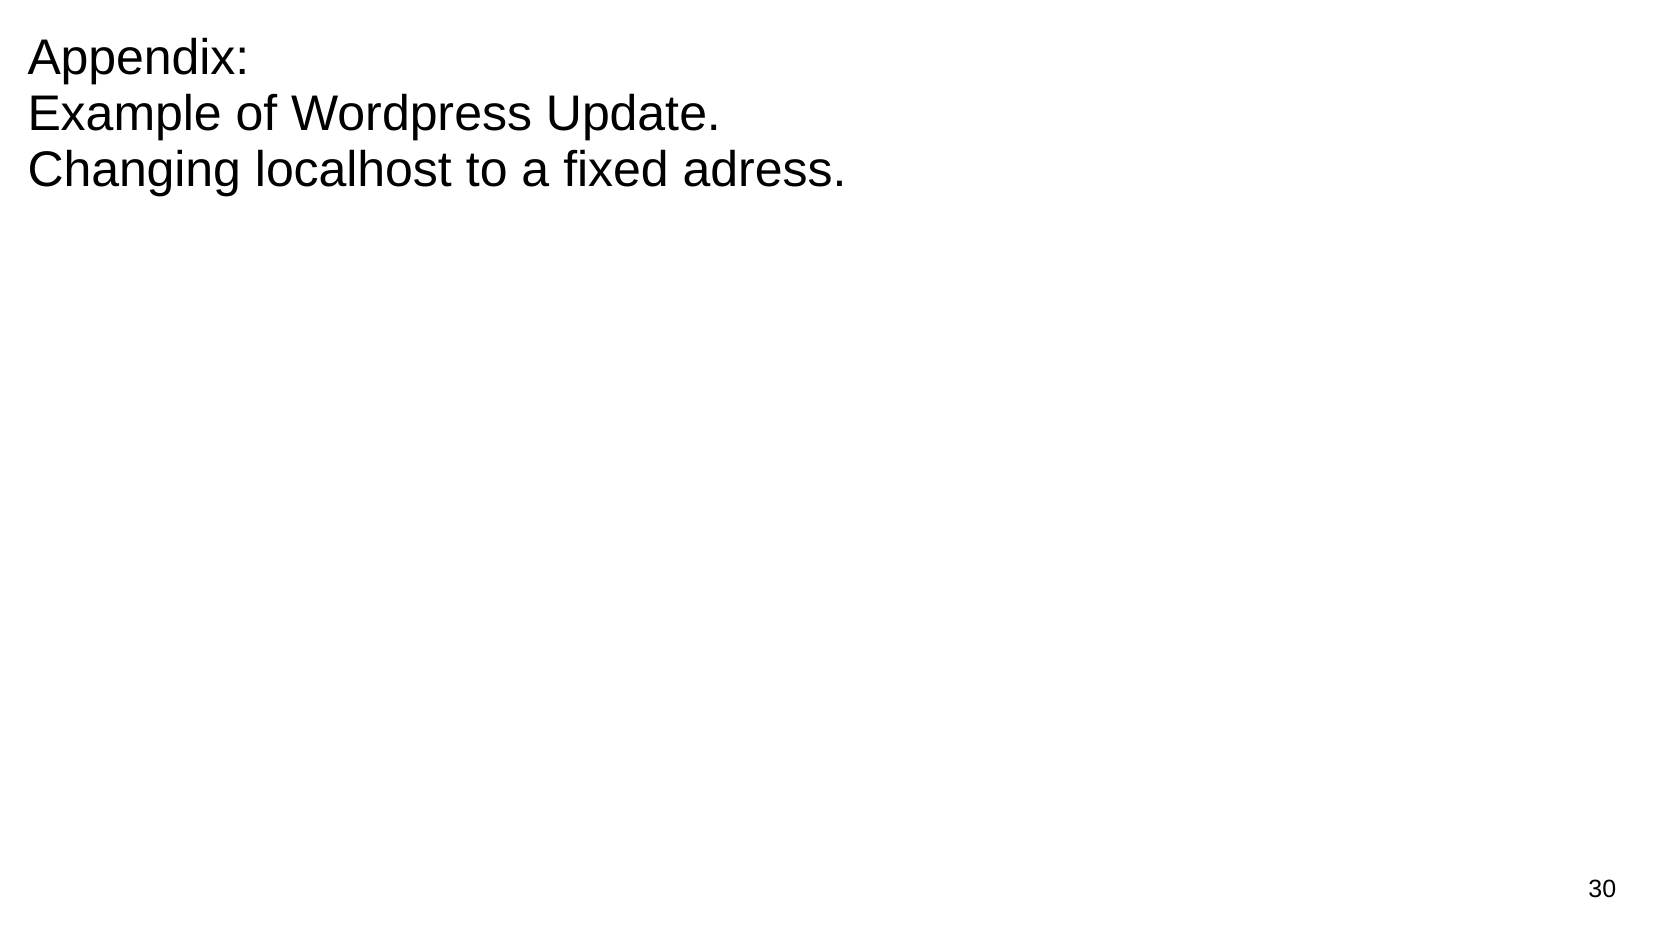

# Appendix:
Example of Wordpress Update.
Changing localhost to a fixed adress.